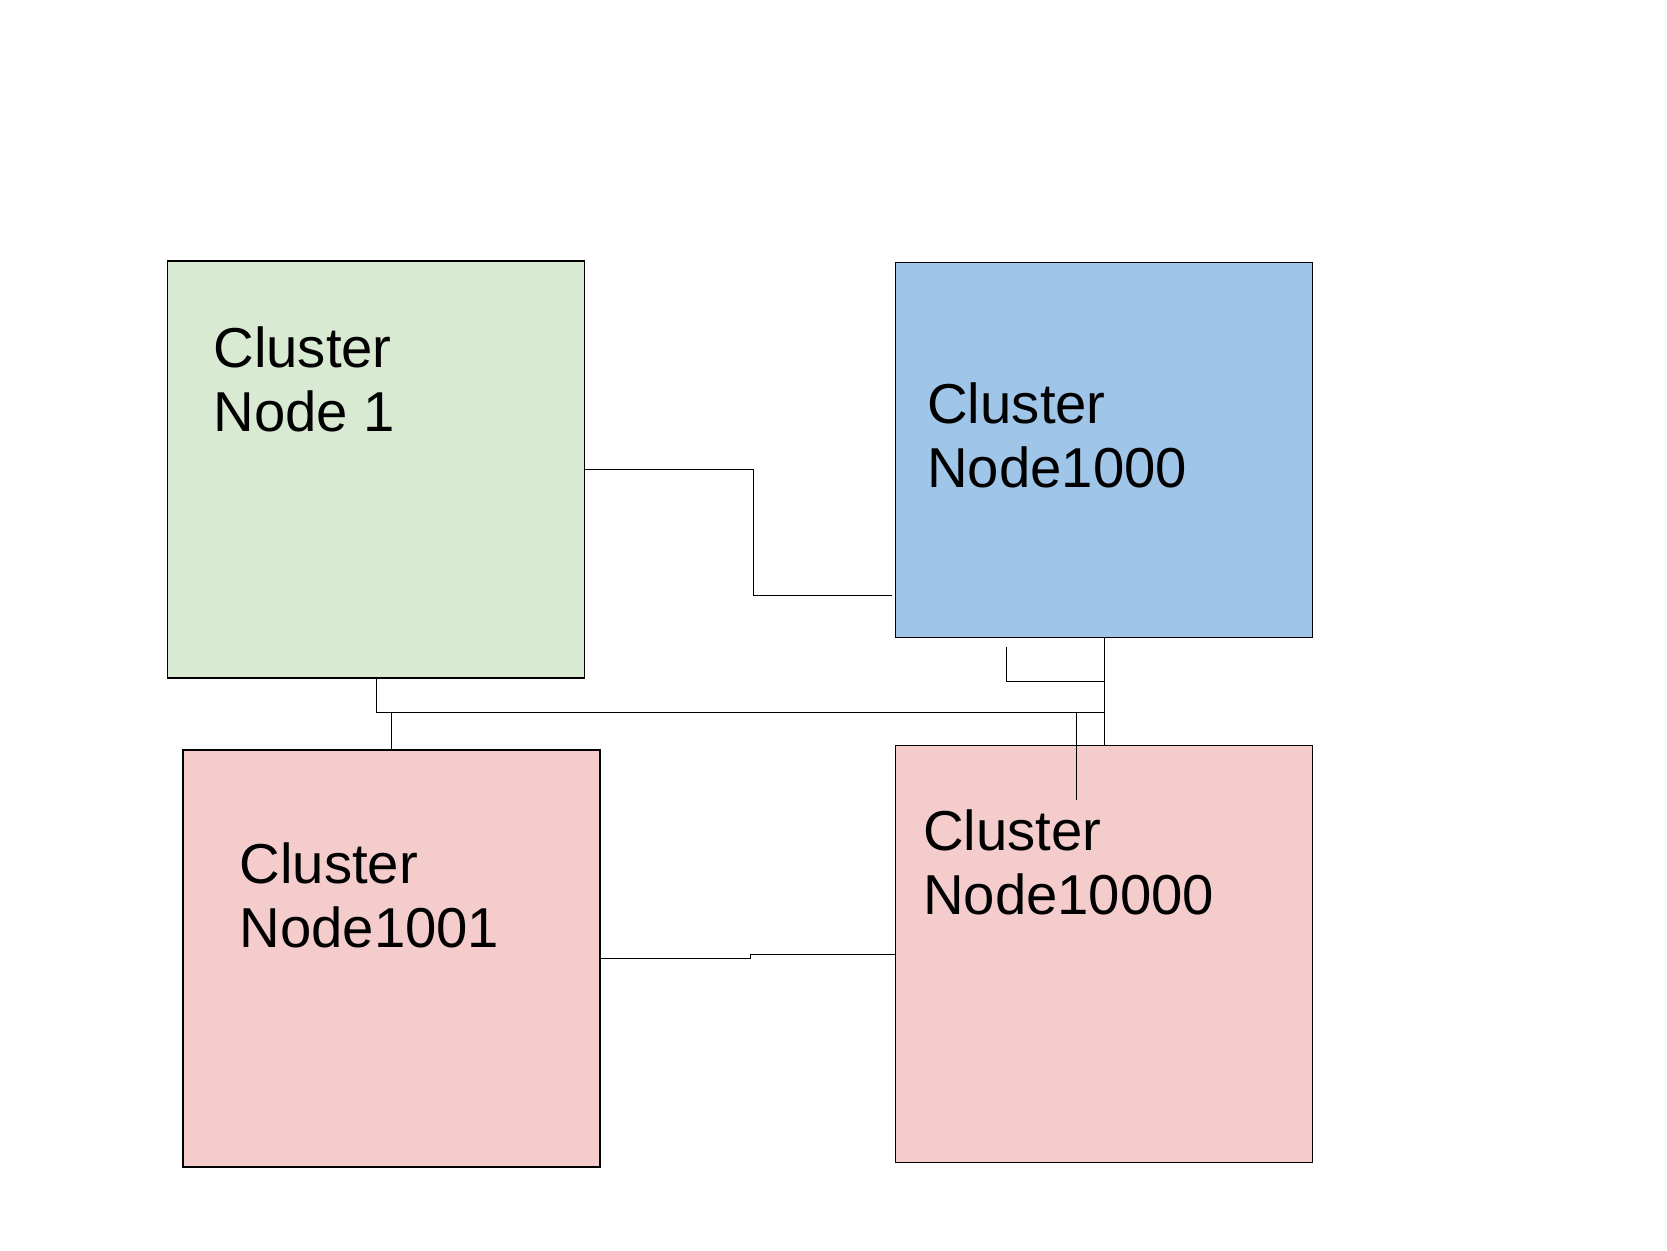

Cluster
Node 1
Cluster
Node1000
Cluster
Node10000
Cluster
Node1001